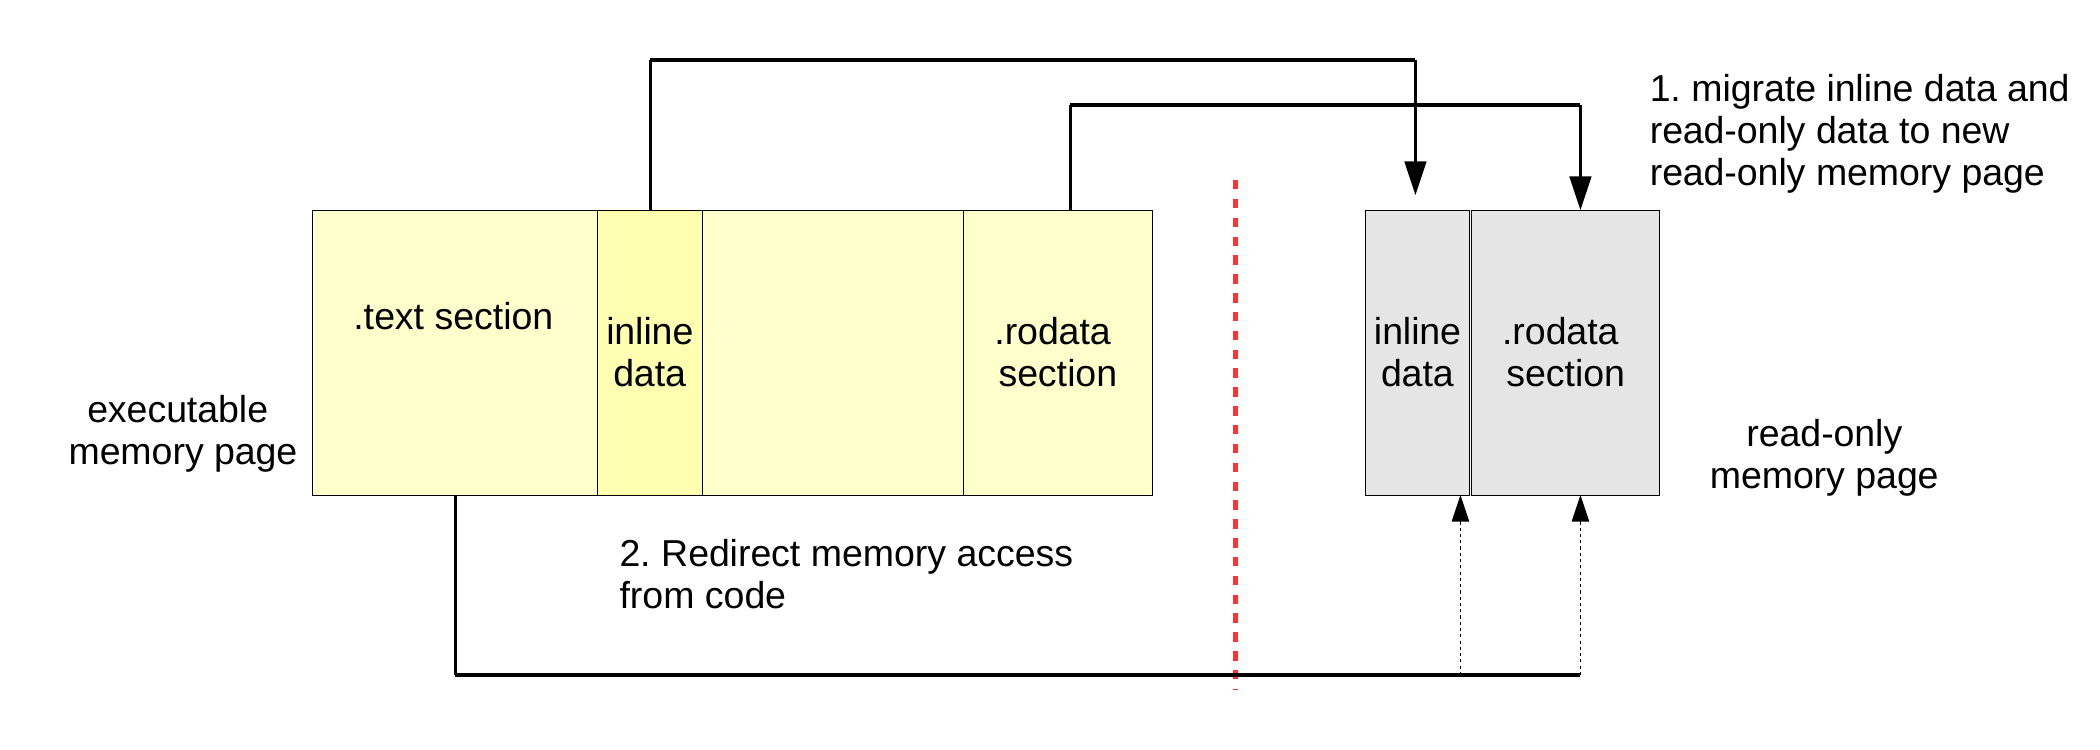

1. migrate inline data and
read-only data to new
read-only memory page
inline
data
.rodata
section
inline
data
.rodata
section
 .text section
executable
memory page
read-only
memory page
2. Redirect memory access
from code